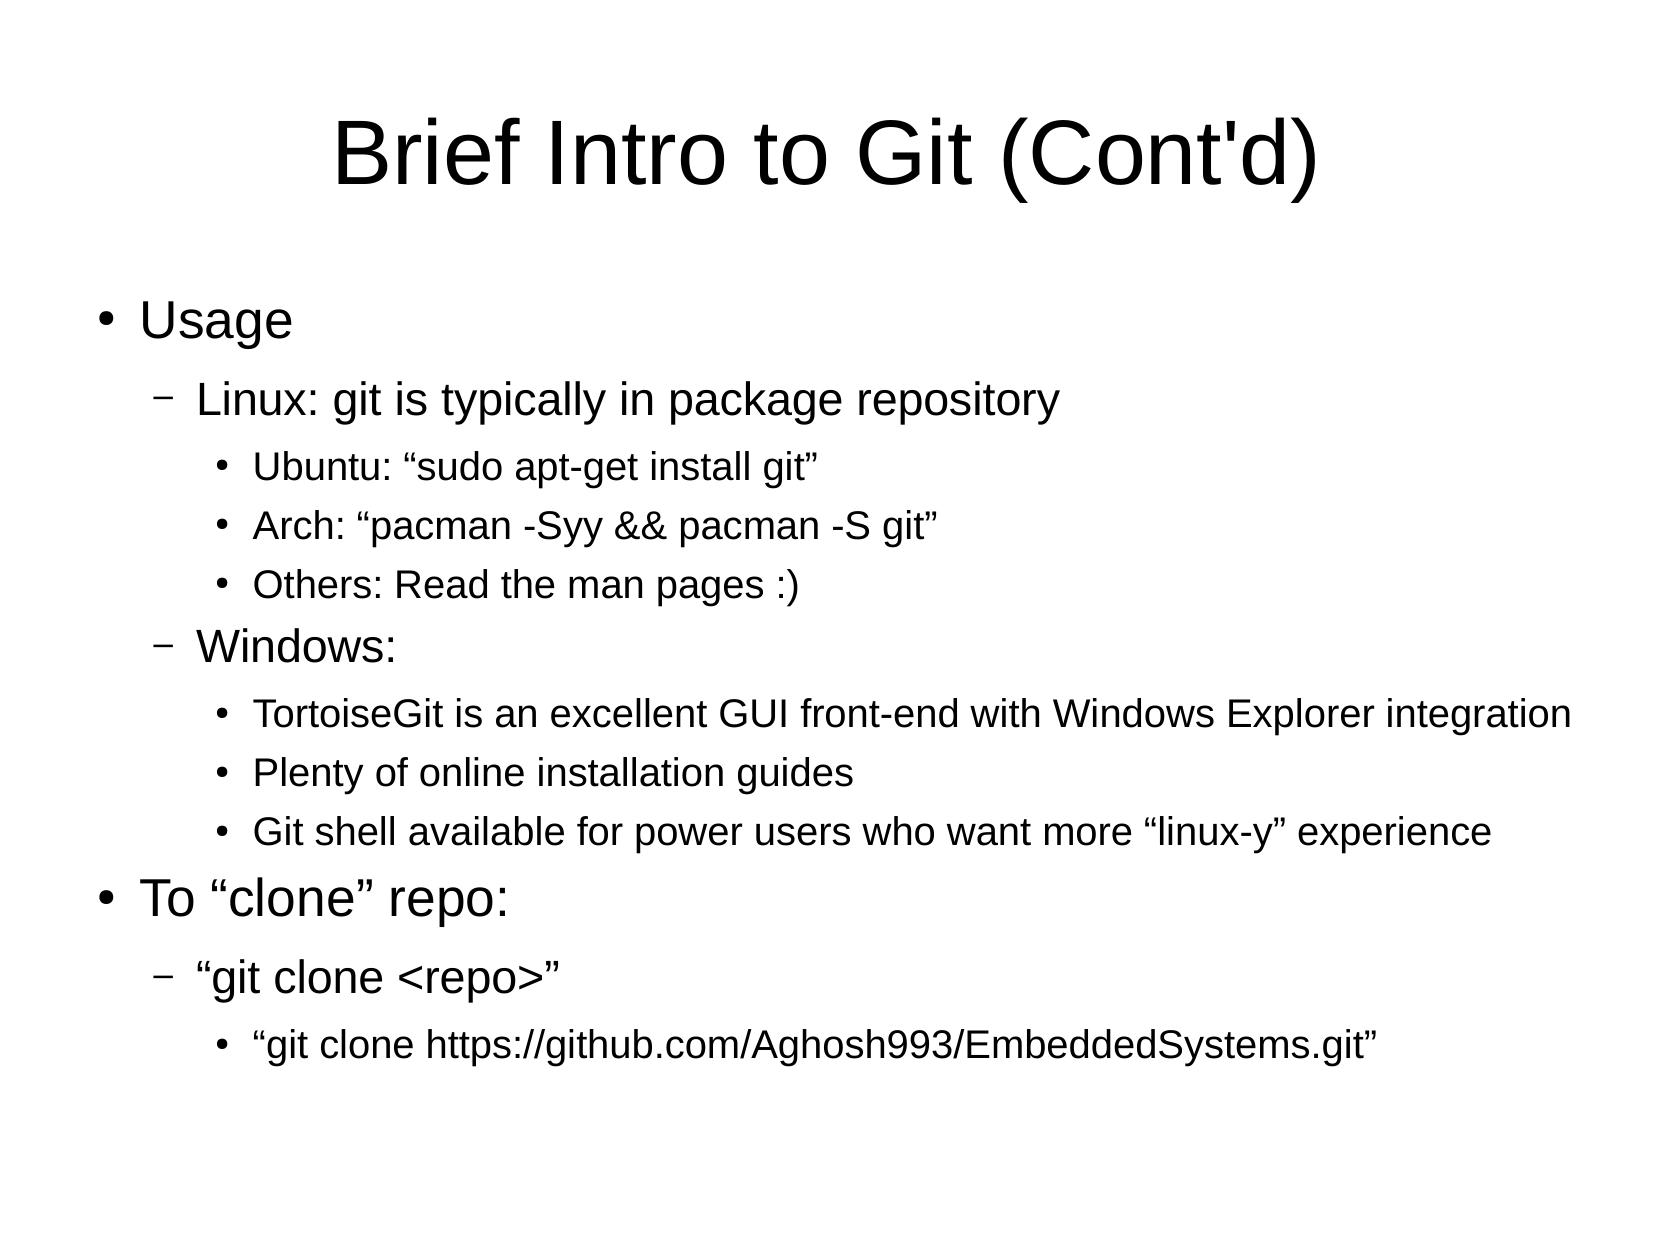

# Brief Intro to Git (Cont'd)
Usage
Linux: git is typically in package repository
Ubuntu: “sudo apt-get install git”
Arch: “pacman -Syy && pacman -S git”
Others: Read the man pages :)
Windows:
TortoiseGit is an excellent GUI front-end with Windows Explorer integration
Plenty of online installation guides
Git shell available for power users who want more “linux-y” experience
To “clone” repo:
“git clone <repo>”
“git clone https://github.com/Aghosh993/EmbeddedSystems.git”